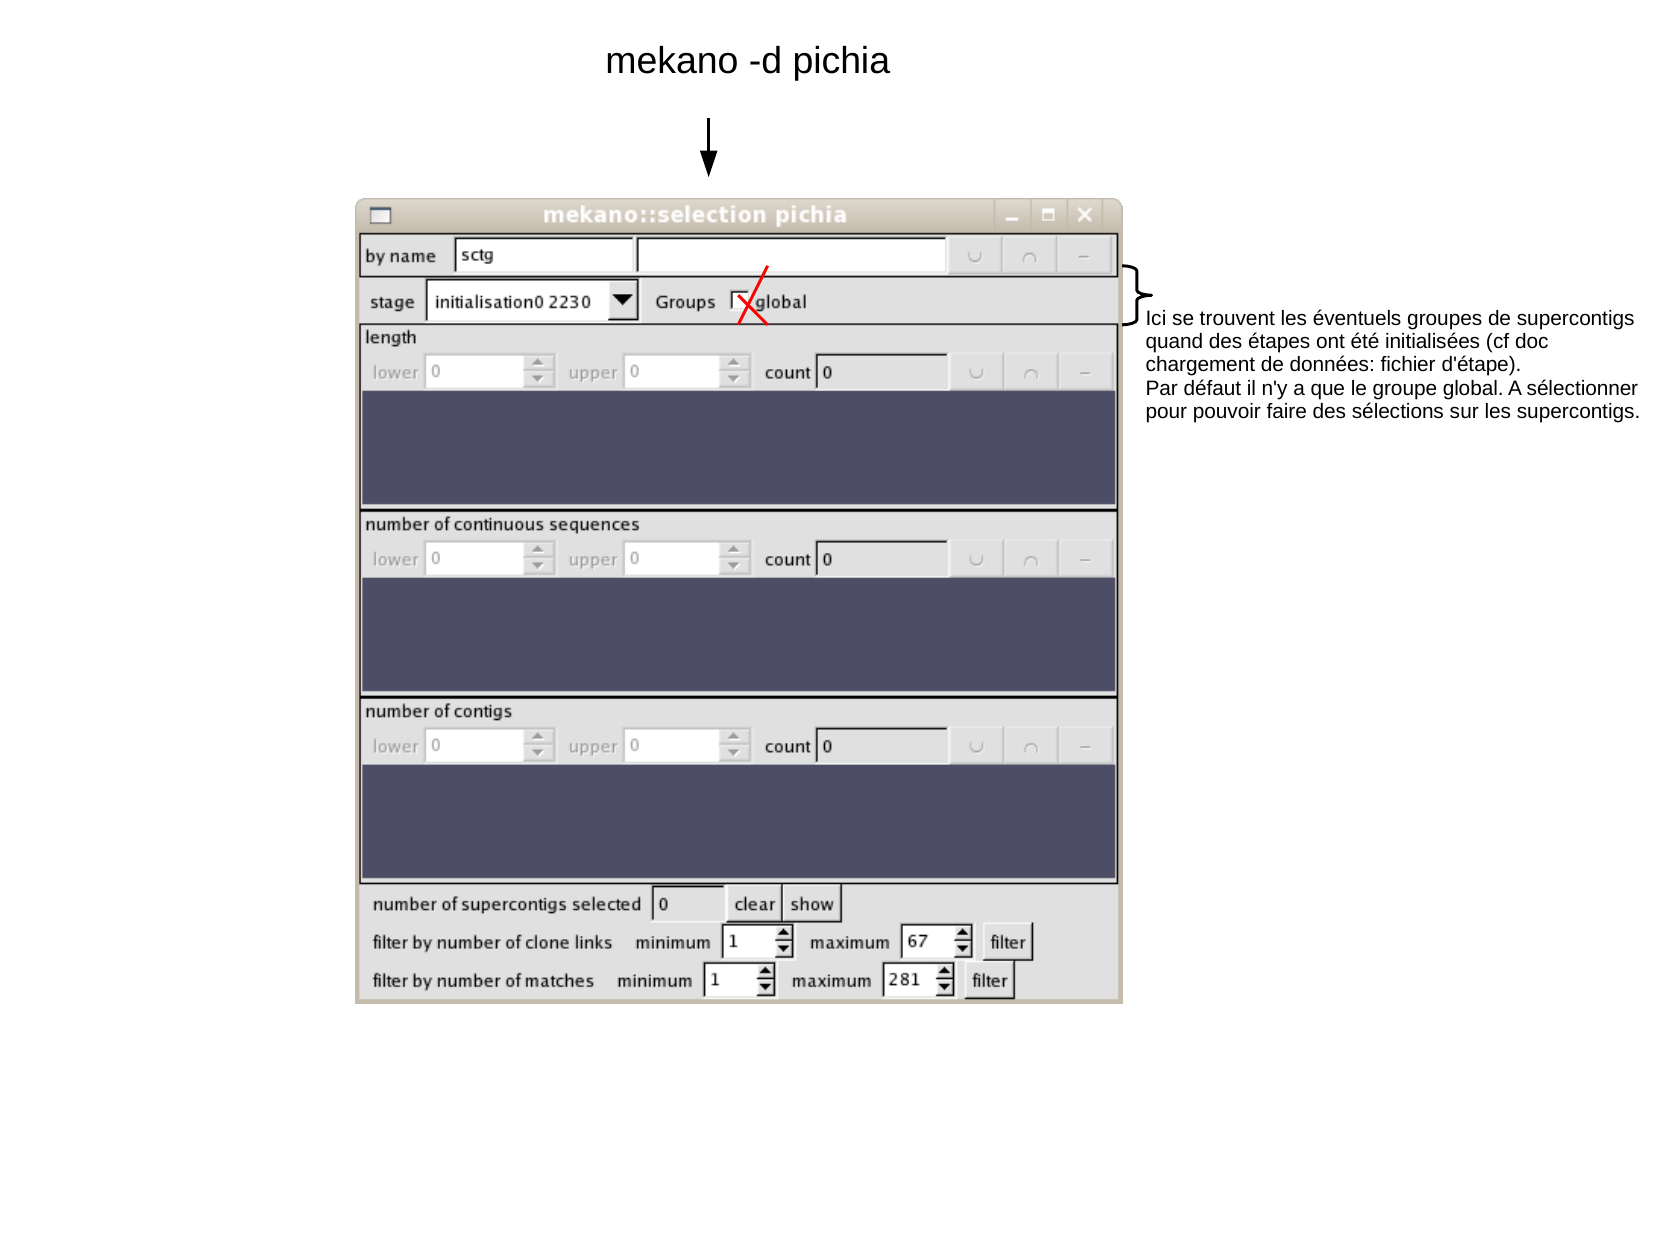

mekano -d pichia
Ici se trouvent les éventuels groupes de supercontigs
quand des étapes ont été initialisées (cf doc
chargement de données: fichier d'étape).
Par défaut il n'y a que le groupe global. A sélectionner
pour pouvoir faire des sélections sur les supercontigs.